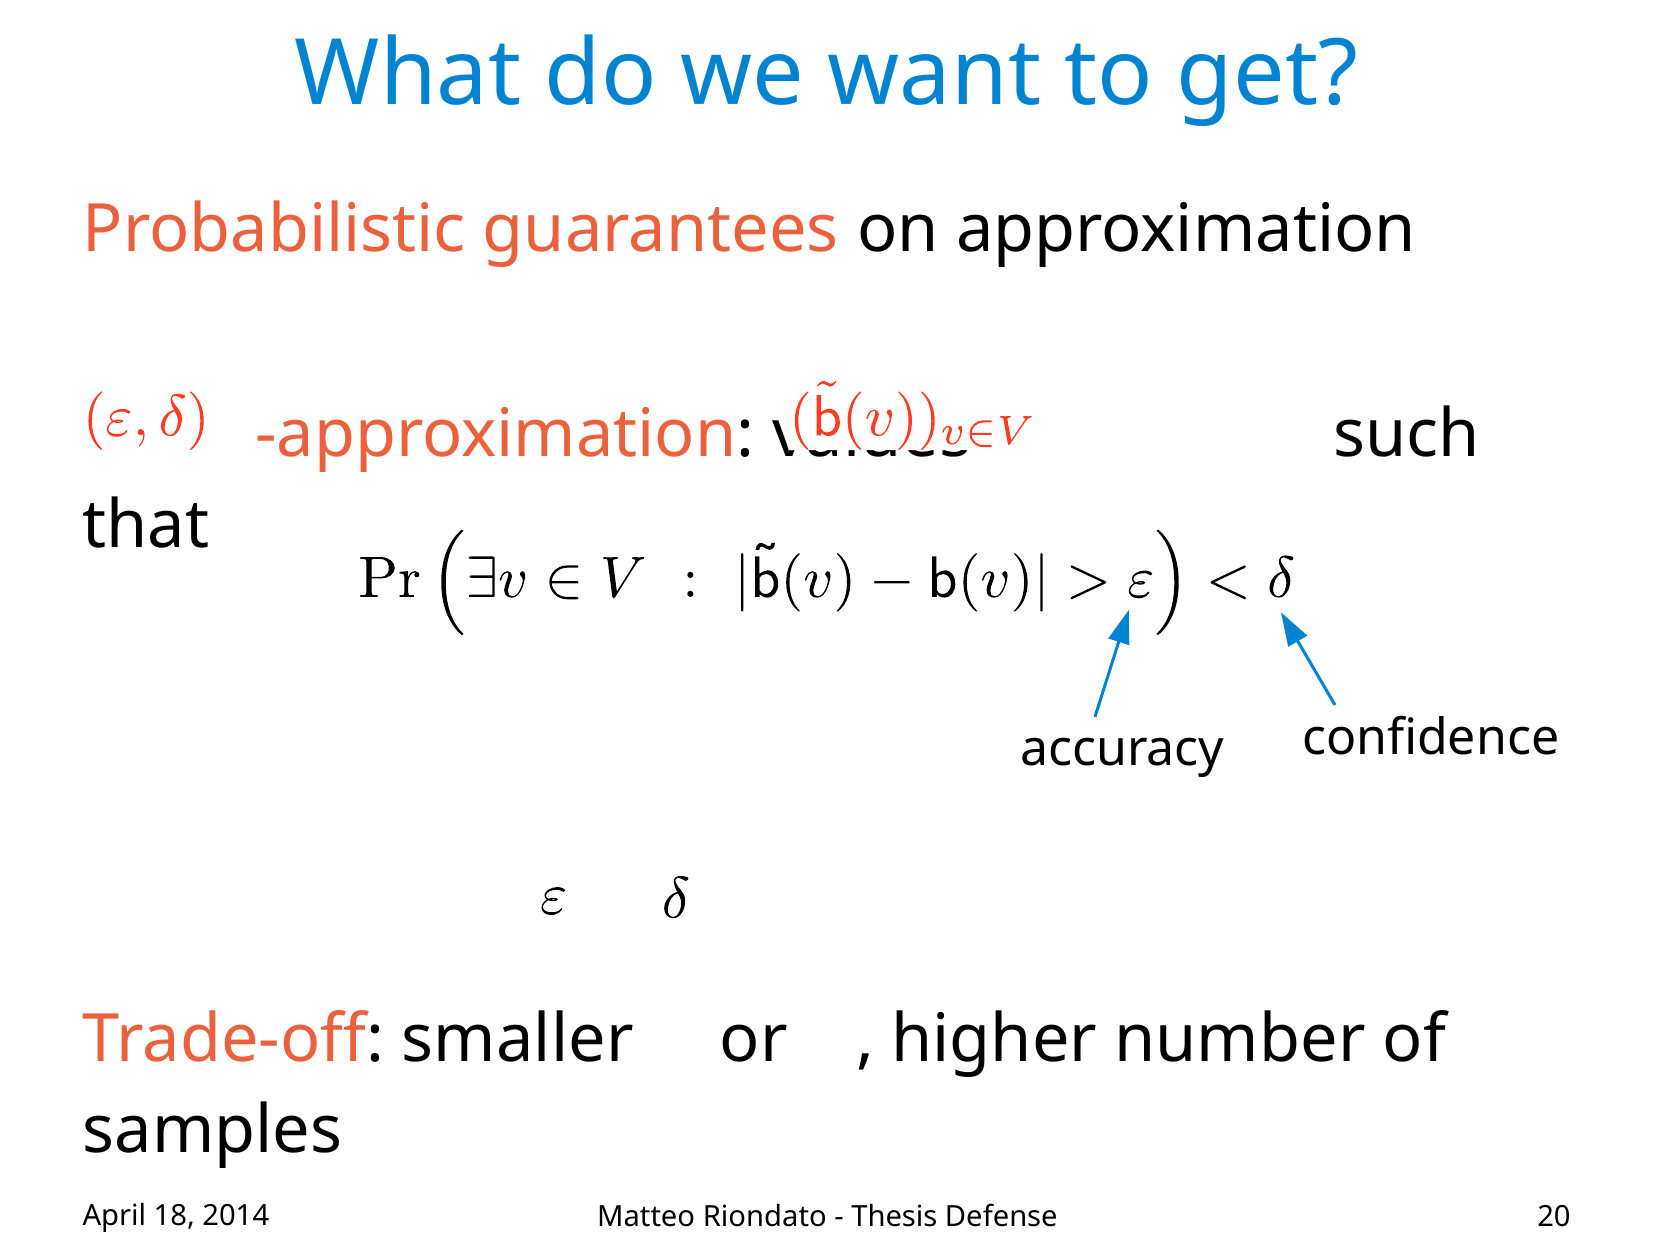

# What do we want to get?
Probabilistic guarantees on approximation
 -approximation: values such that
Trade-off: smaller or , higher number of samples
confidence
accuracy
April 18, 2014
Matteo Riondato - Thesis Defense
20